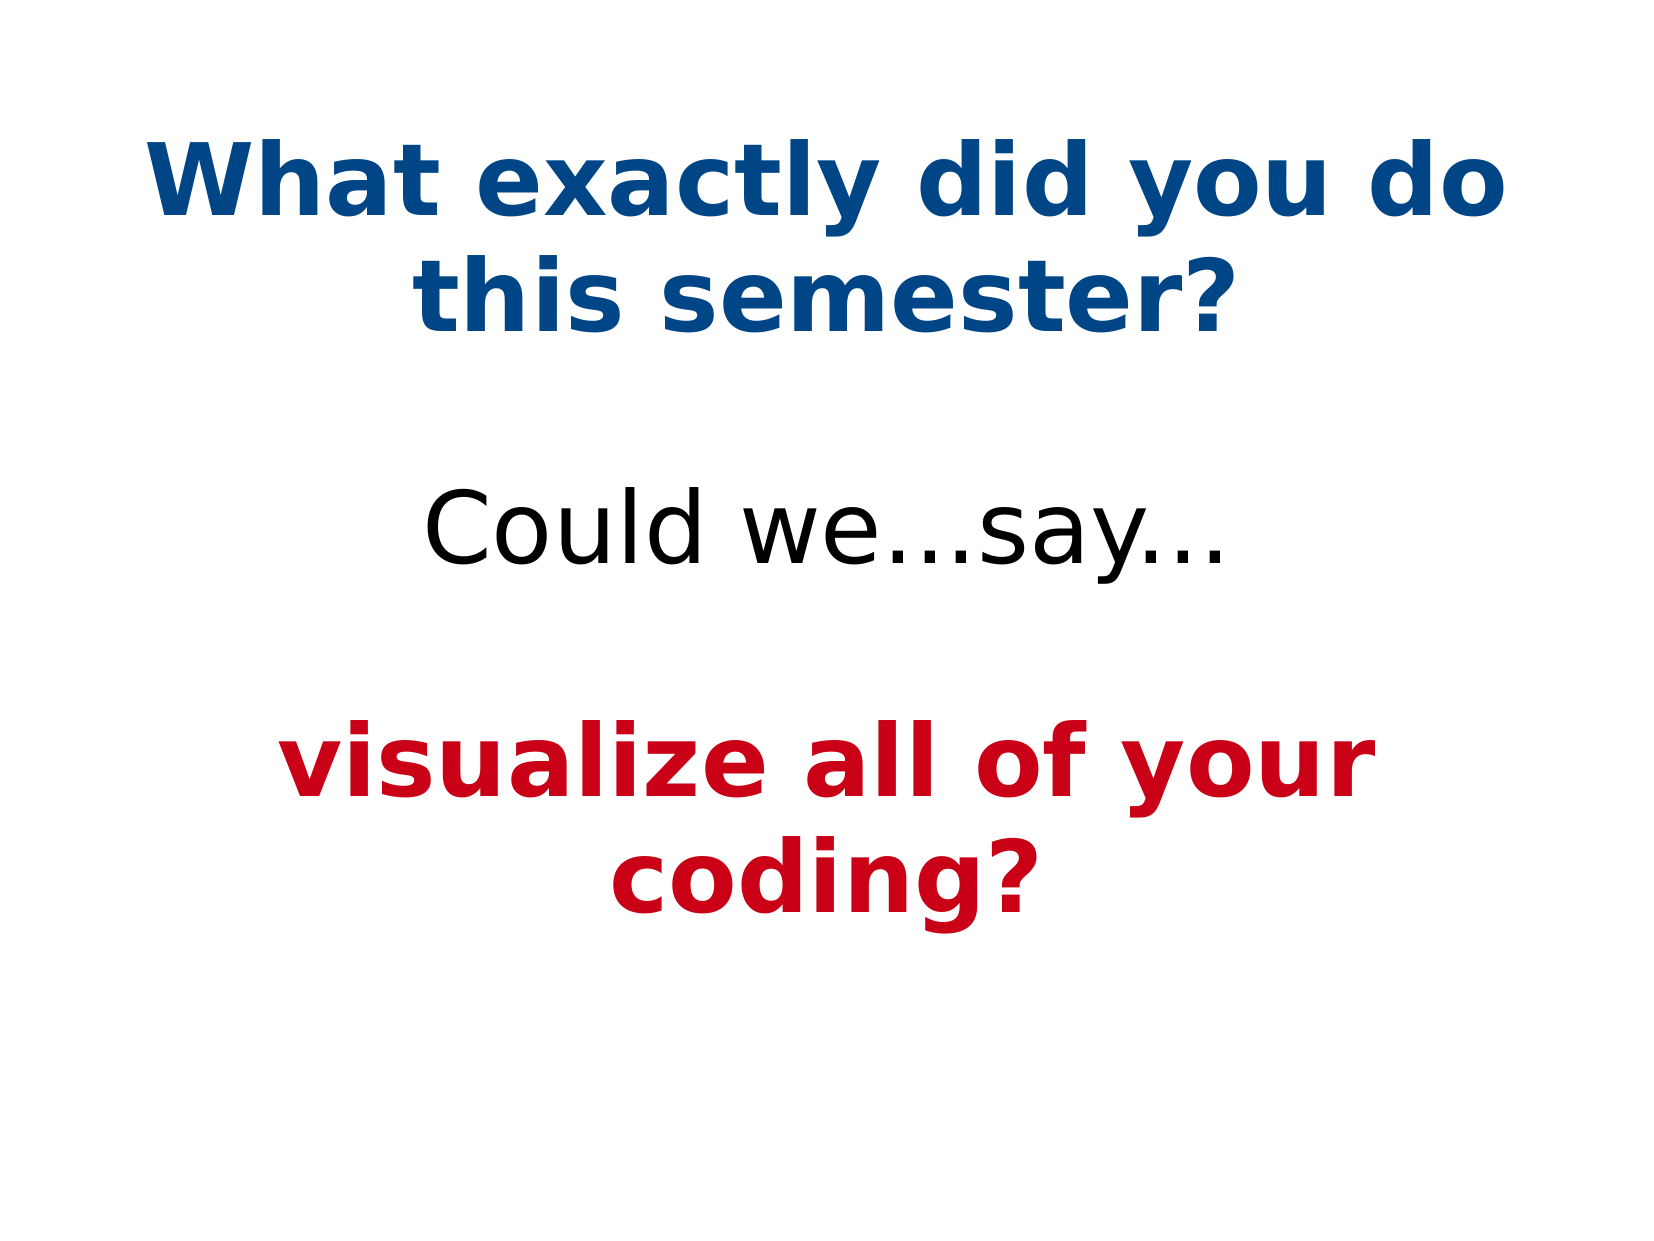

# What exactly did you do this semester?
Could we...say...
visualize all of your coding?